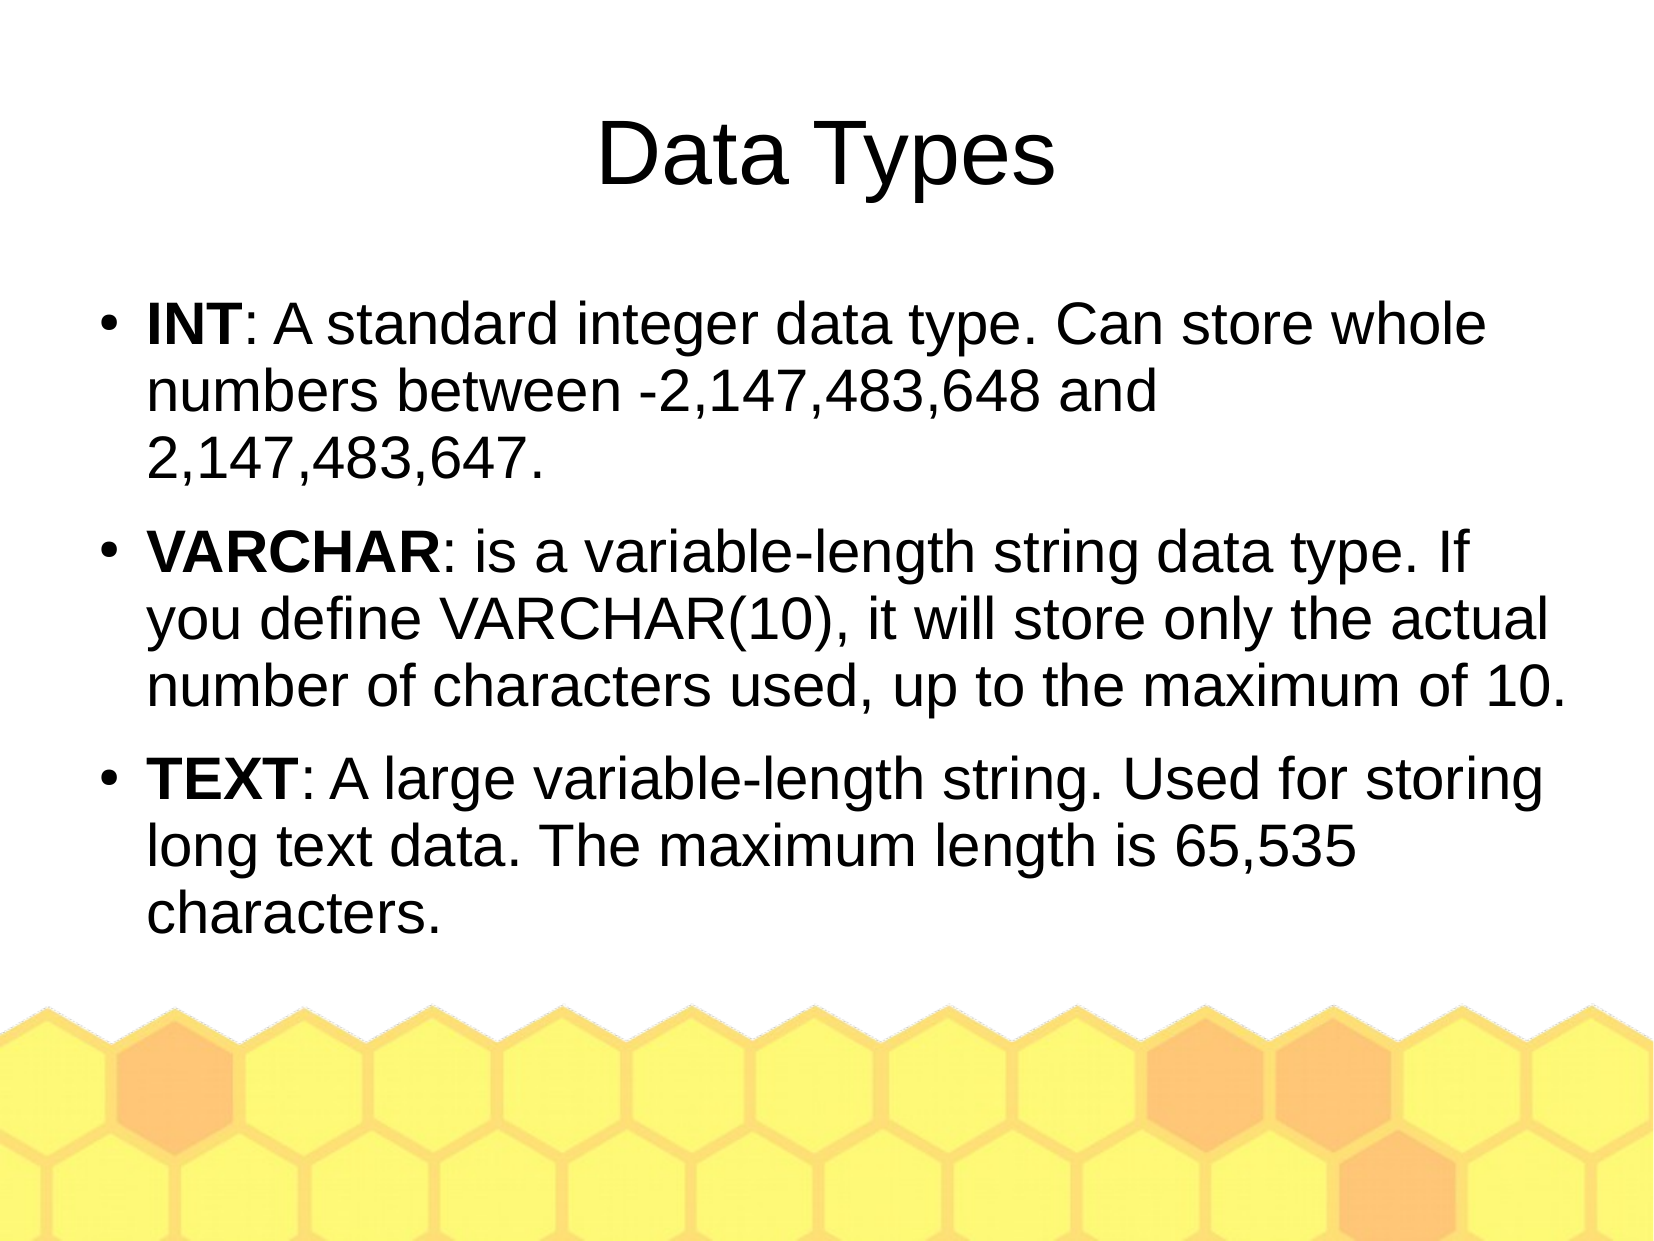

# Data Types
INT: A standard integer data type. Can store whole numbers between -2,147,483,648 and 2,147,483,647.
VARCHAR: is a variable-length string data type. If you define VARCHAR(10), it will store only the actual number of characters used, up to the maximum of 10.
TEXT: A large variable-length string. Used for storing long text data. The maximum length is 65,535 characters.